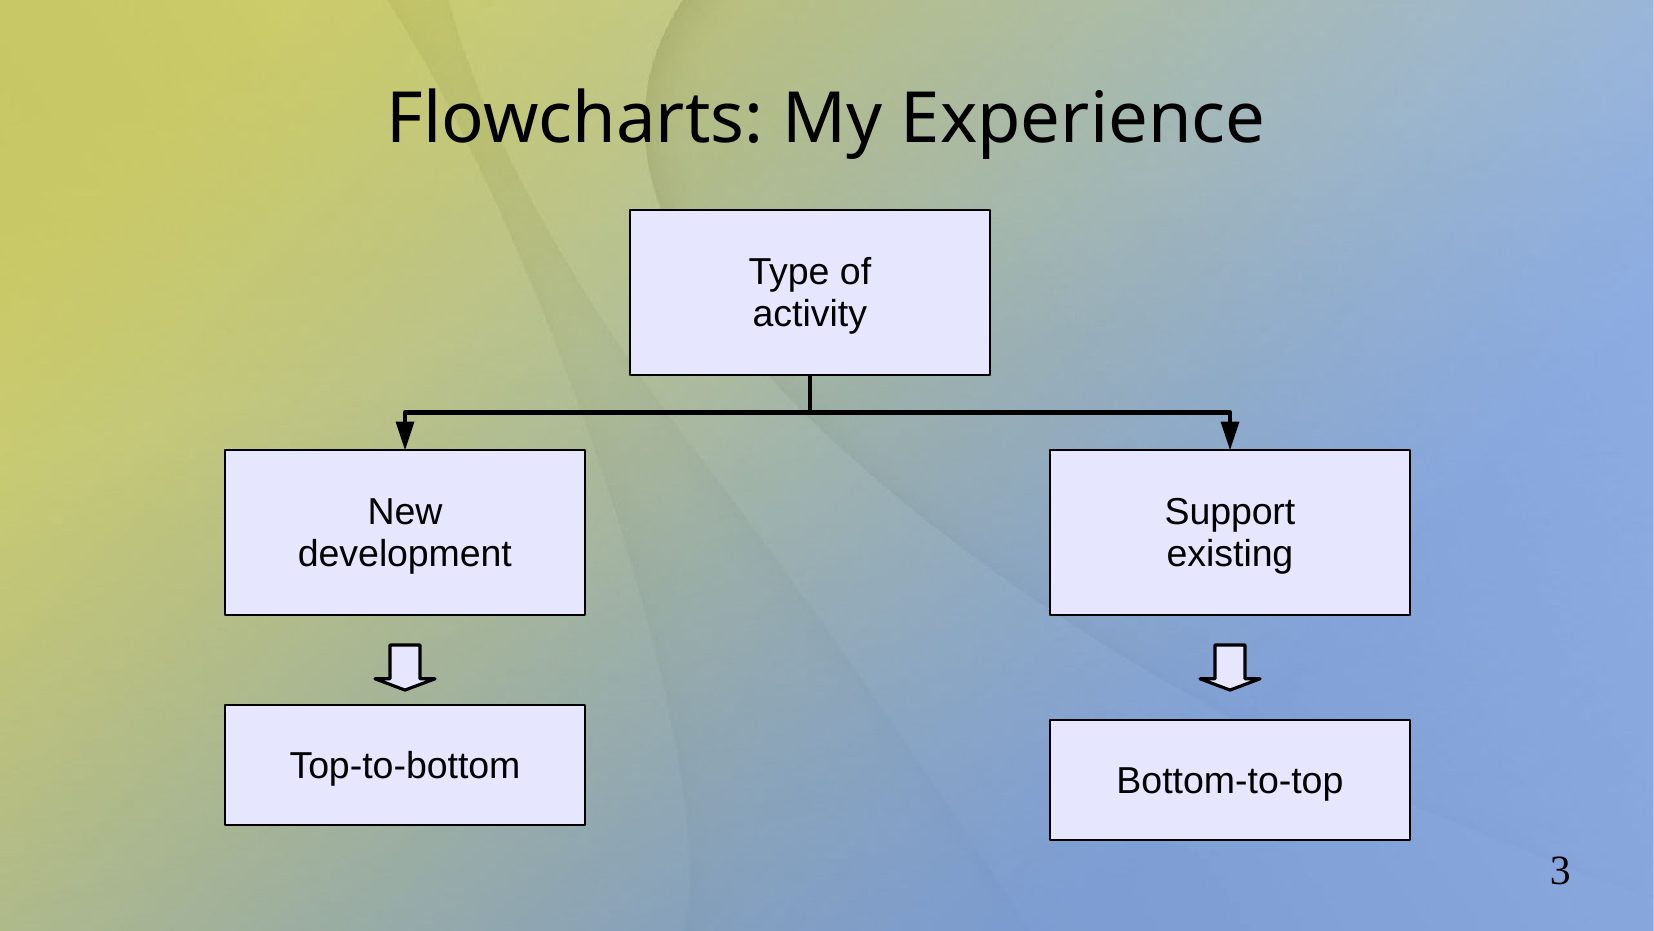

# Flowcharts: My Experience
Type of
activity
New
development
Support
existing
Top-to-bottom
Bottom-to-top
3